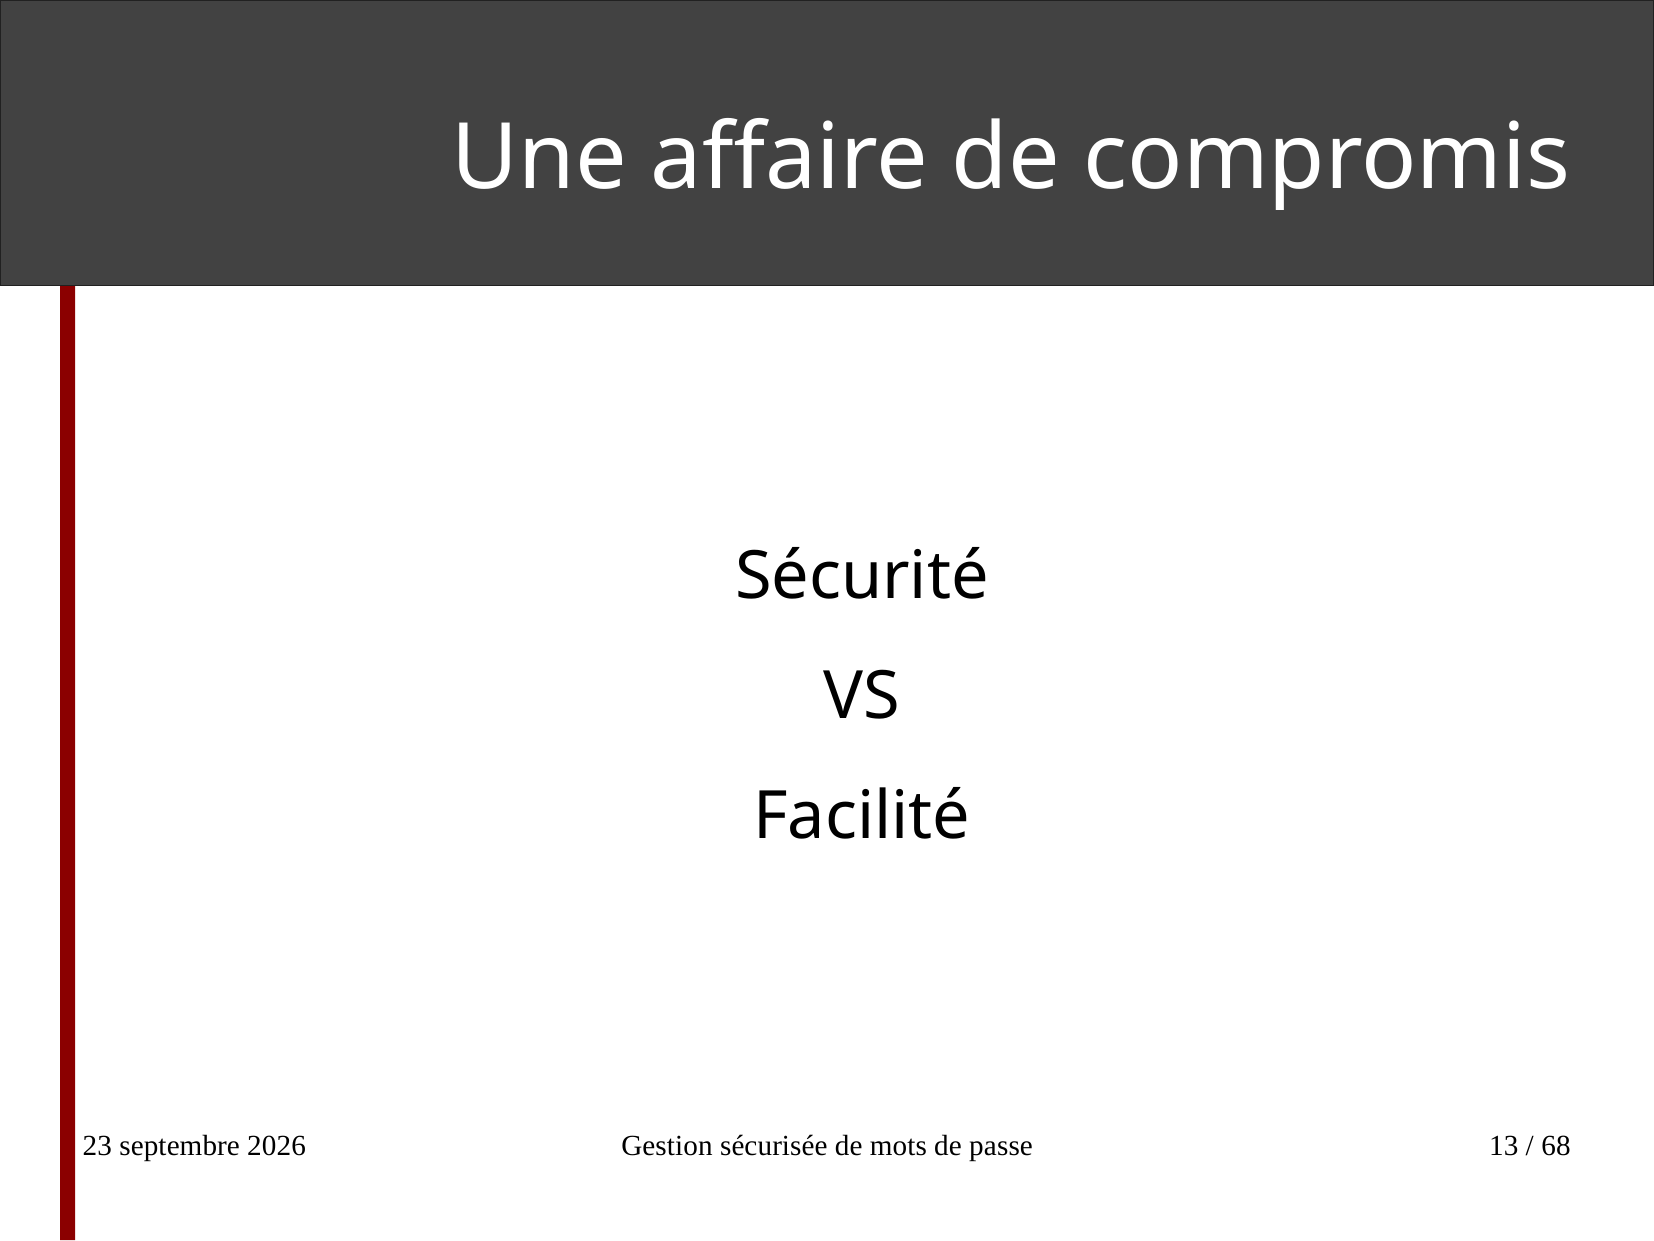

# Une affaire de compromis
Sécurité
VS
Facilité
Gestion sécurisée de mots de passe
13